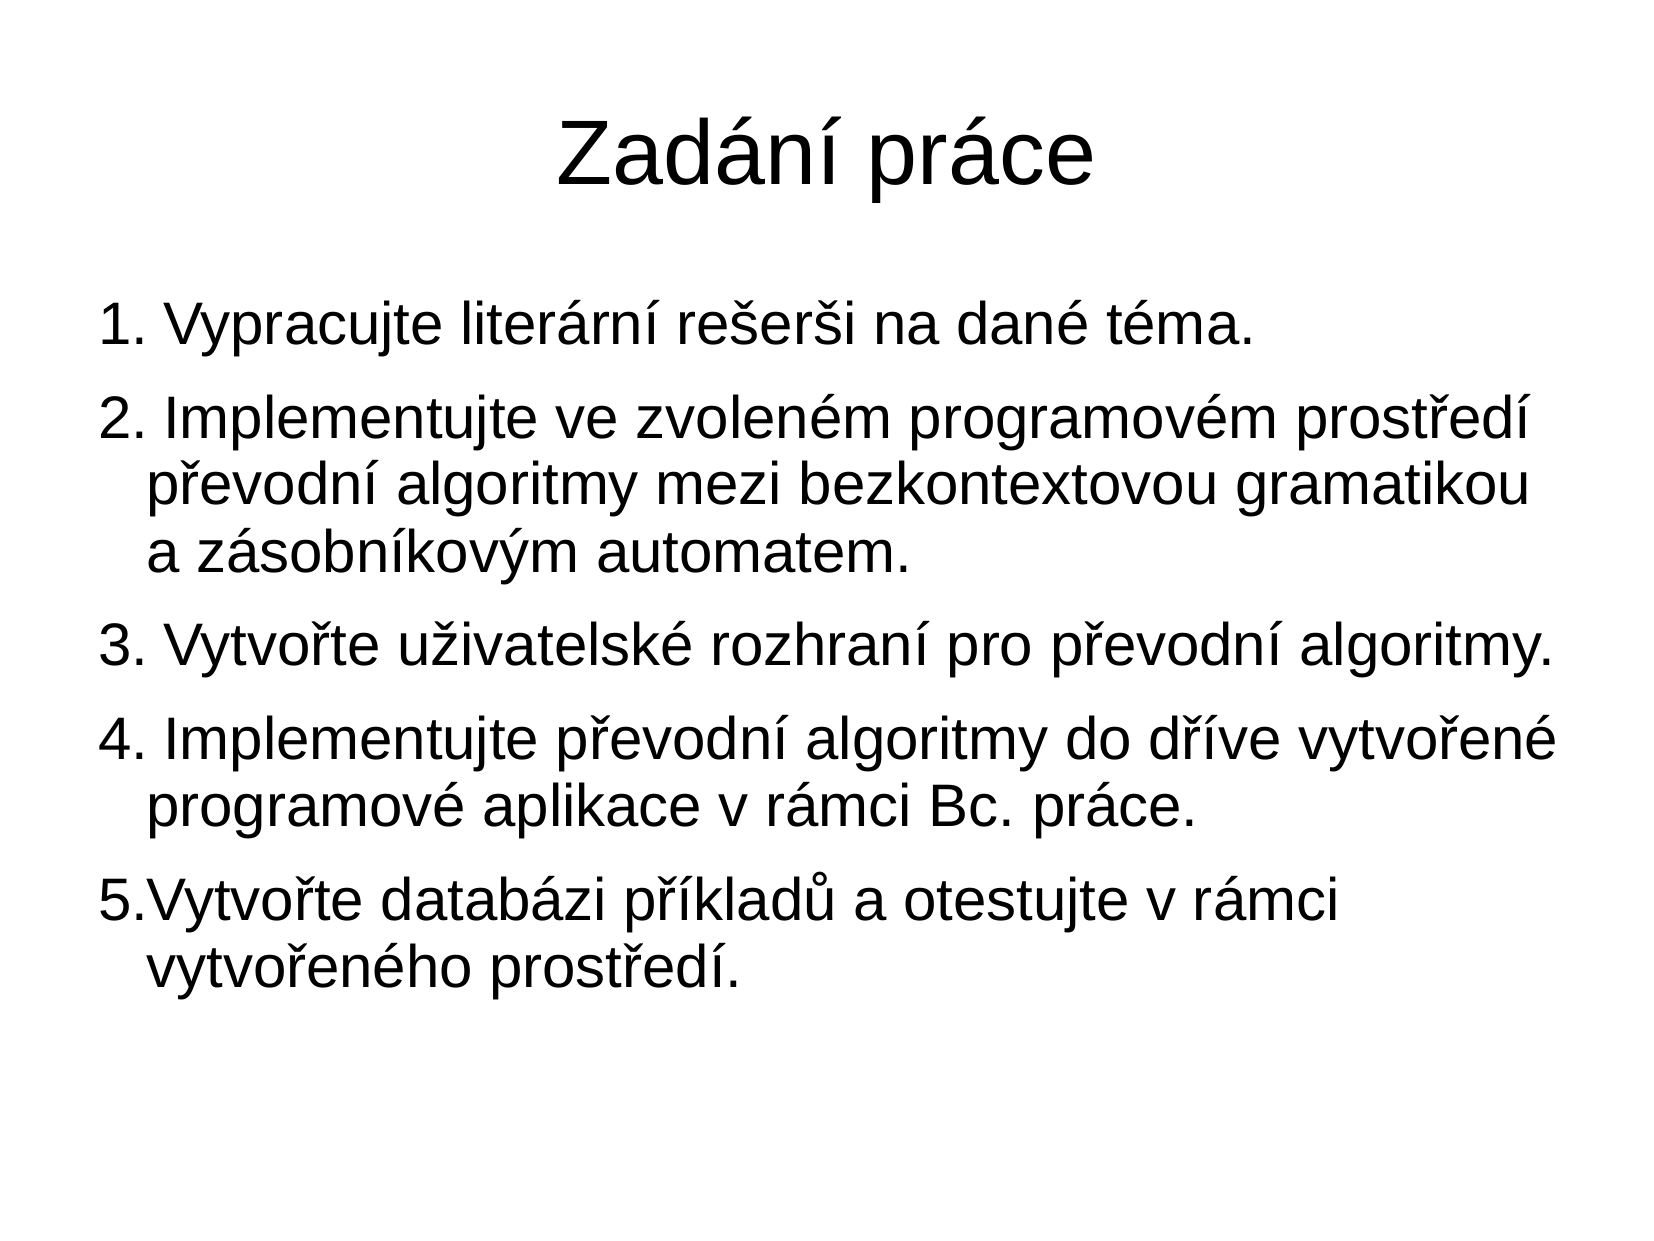

# Zadání práce
 Vypracujte literární rešerši na dané téma.
 Implementujte ve zvoleném programovém prostředí převodní algoritmy mezi bezkontextovou gramatikou a zásobníkovým automatem.
 Vytvořte uživatelské rozhraní pro převodní algoritmy.
 Implementujte převodní algoritmy do dříve vytvořené programové aplikace v rámci Bc. práce.
Vytvořte databázi příkladů a otestujte v rámci vytvořeného prostředí.